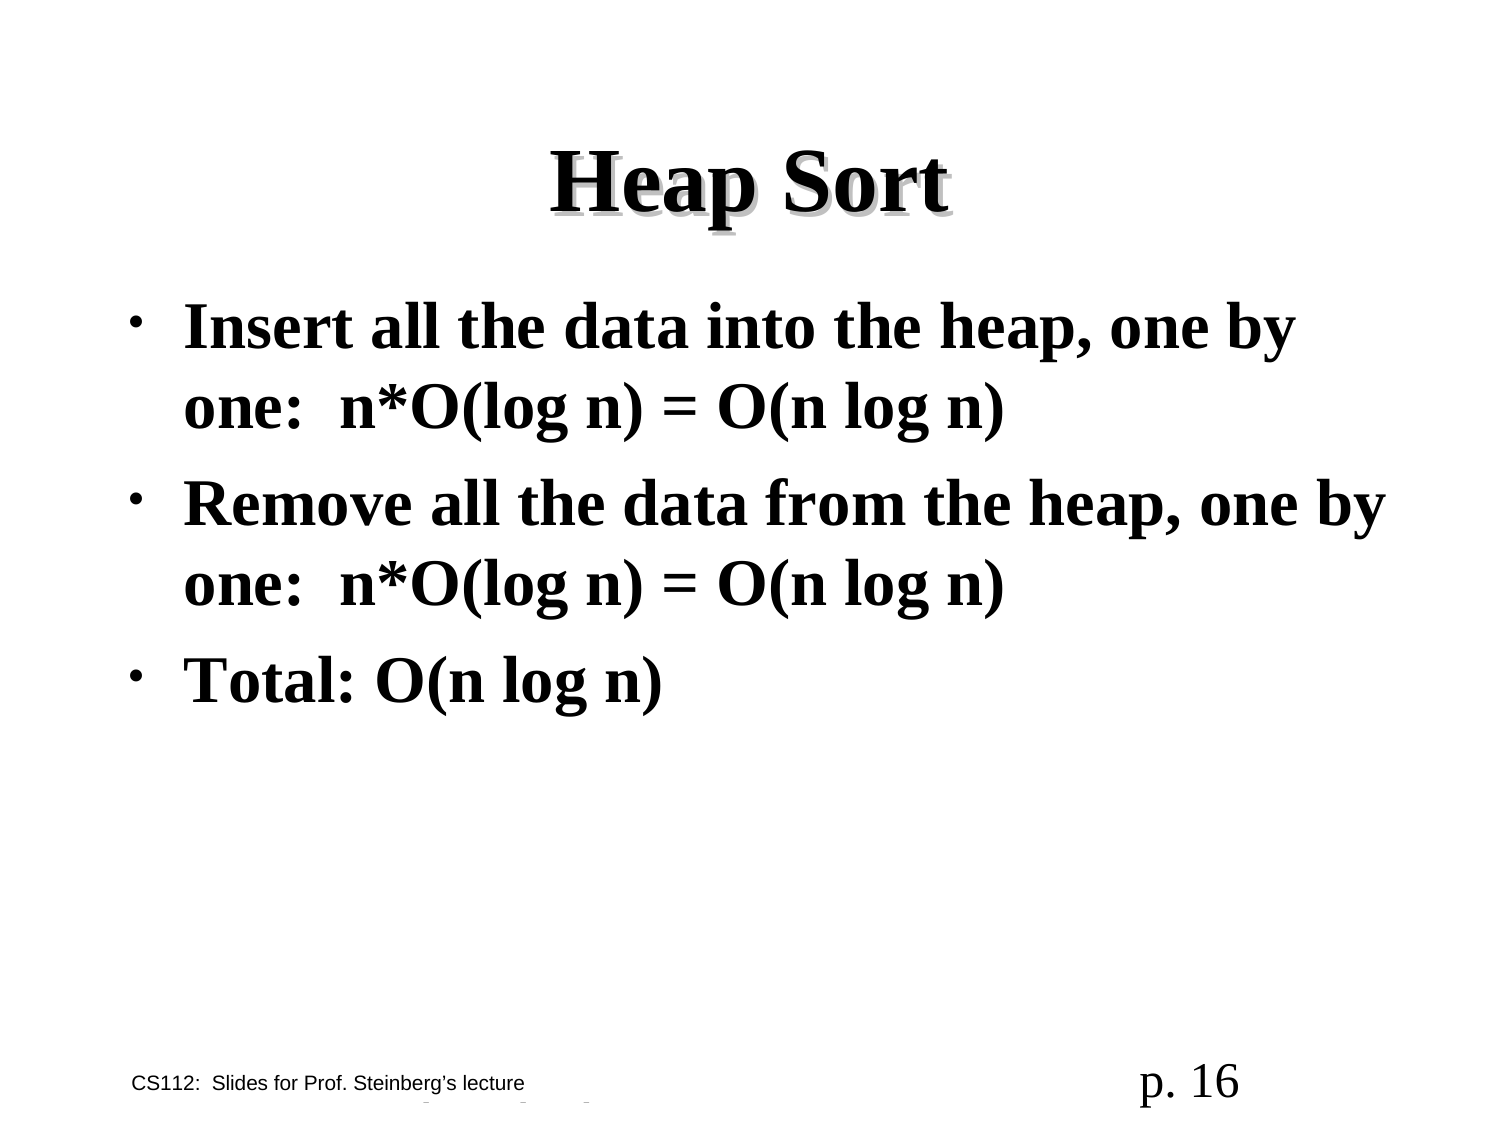

# Heap Sort
Insert all the data into the heap, one by one: n*O(log n) = O(n log n)
Remove all the data from the heap, one by one: n*O(log n) = O(n log n)
Total: O(n log n)